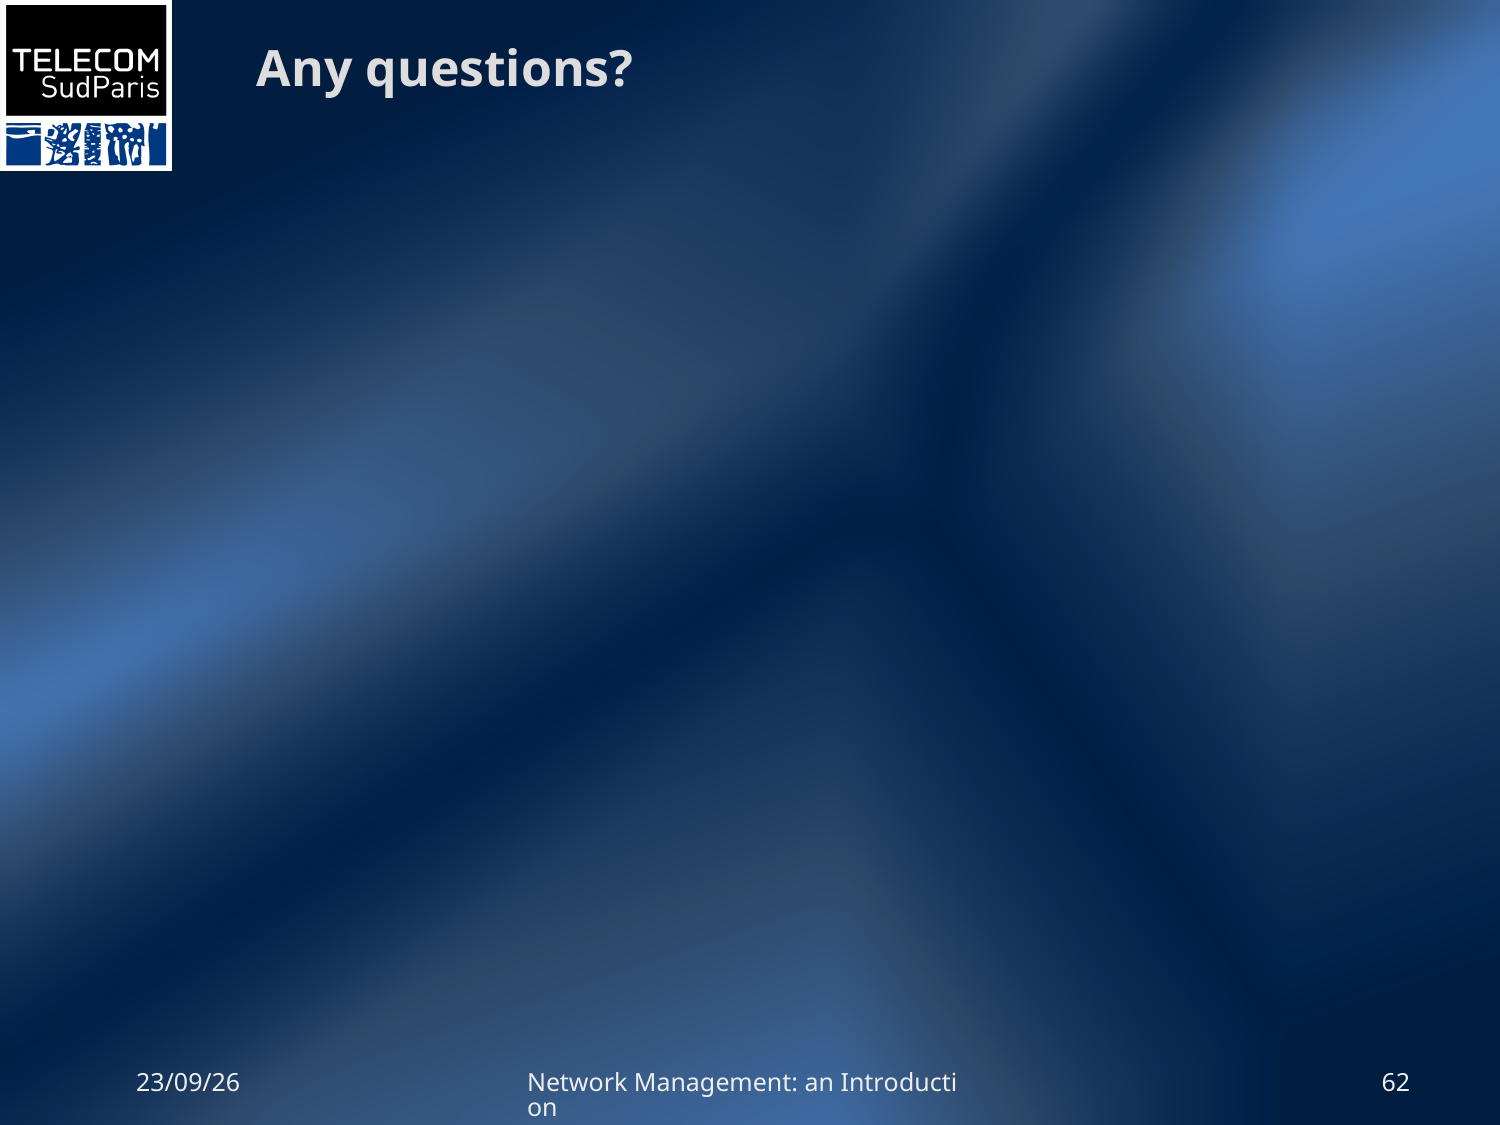

# Any questions?
Network Management: an Introduction
62